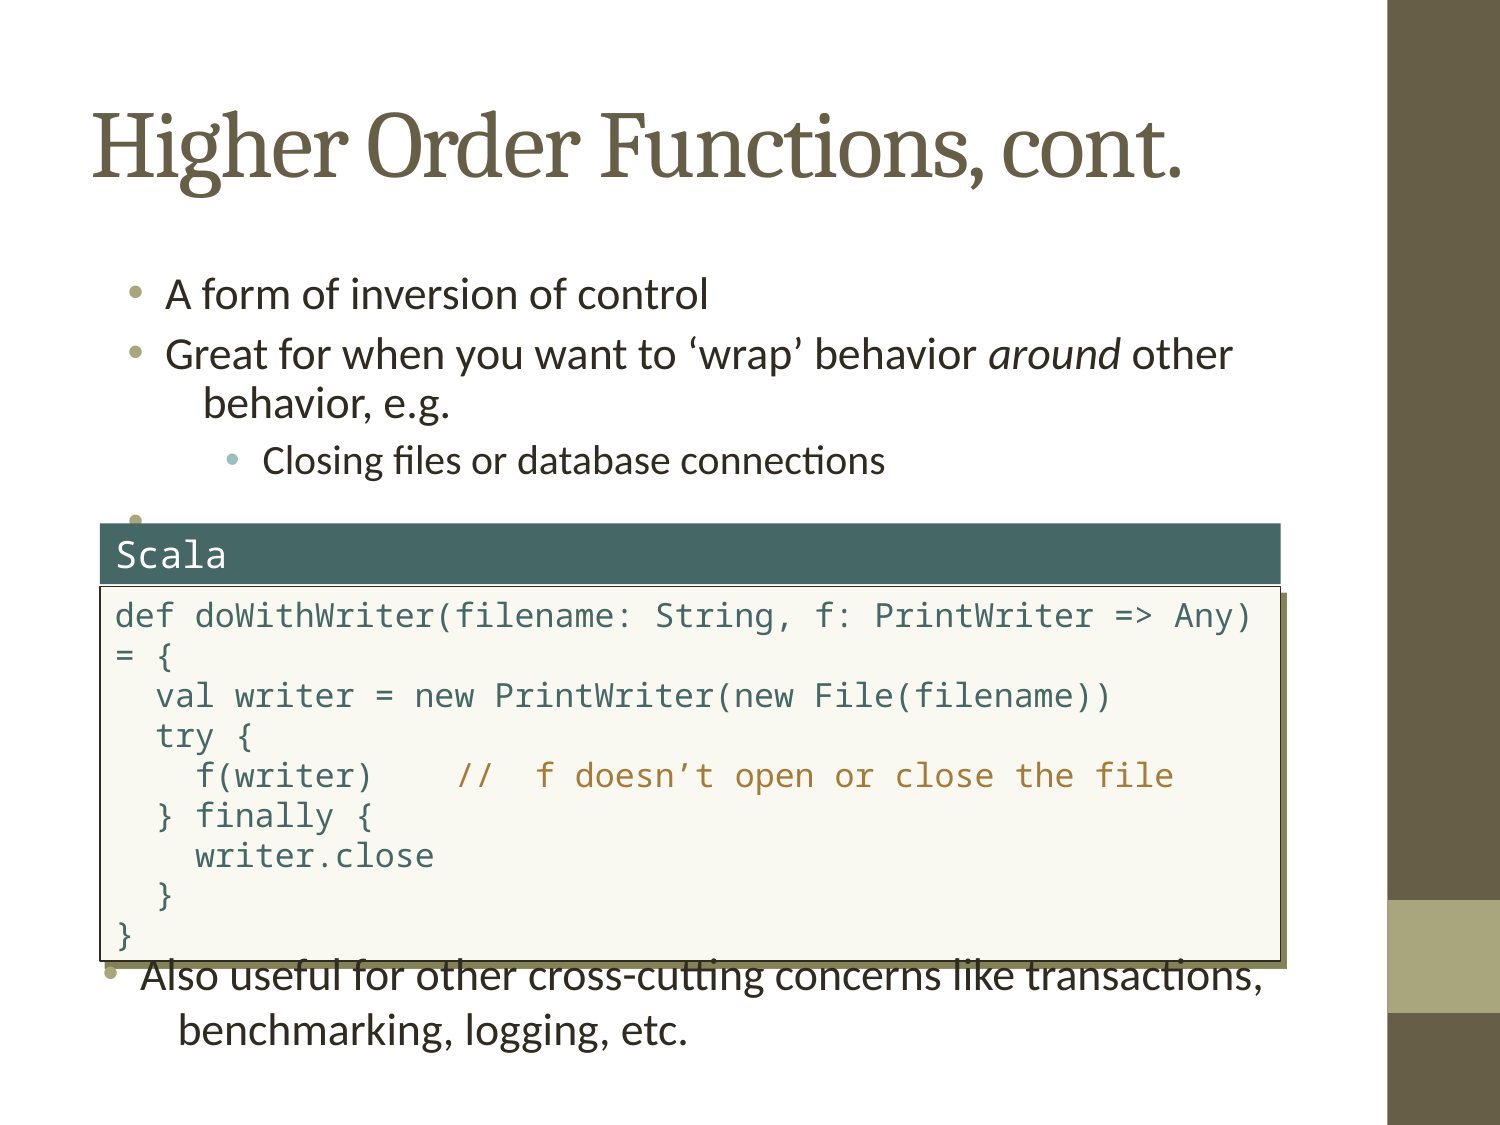

# Higher Order Functions, cont.
A form of inversion of control
Great for when you want to ‘wrap’ behavior around other behavior, e.g.
Closing files or database connections
Scala
def doWithWriter(filename: String, f: PrintWriter => Any) = {
 val writer = new PrintWriter(new File(filename))
 try {
 f(writer) // f doesn’t open or close the file
 } finally {
 writer.close
 }
}
Also useful for other cross-cutting concerns like transactions, benchmarking, logging, etc.